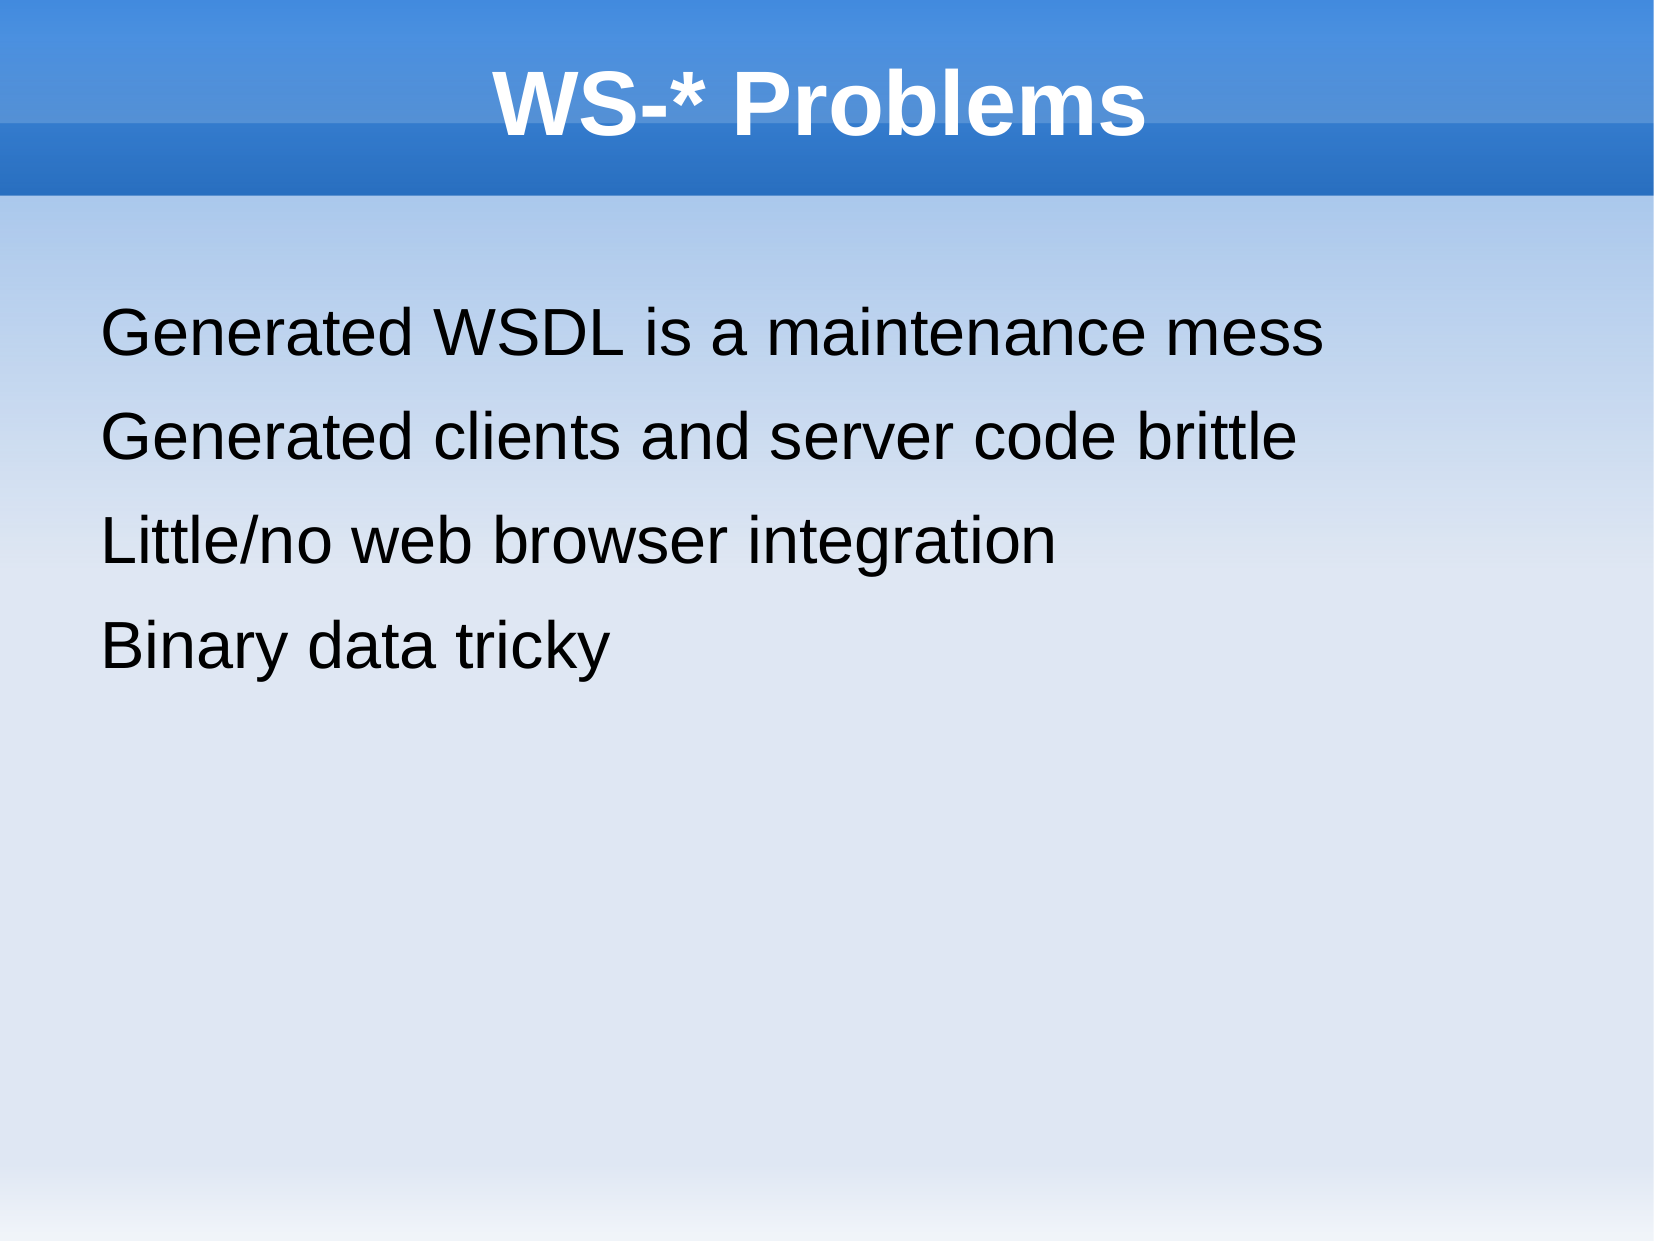

# WS-* Problems
Generated WSDL is a maintenance mess
Generated clients and server code brittle
Little/no web browser integration
Binary data tricky